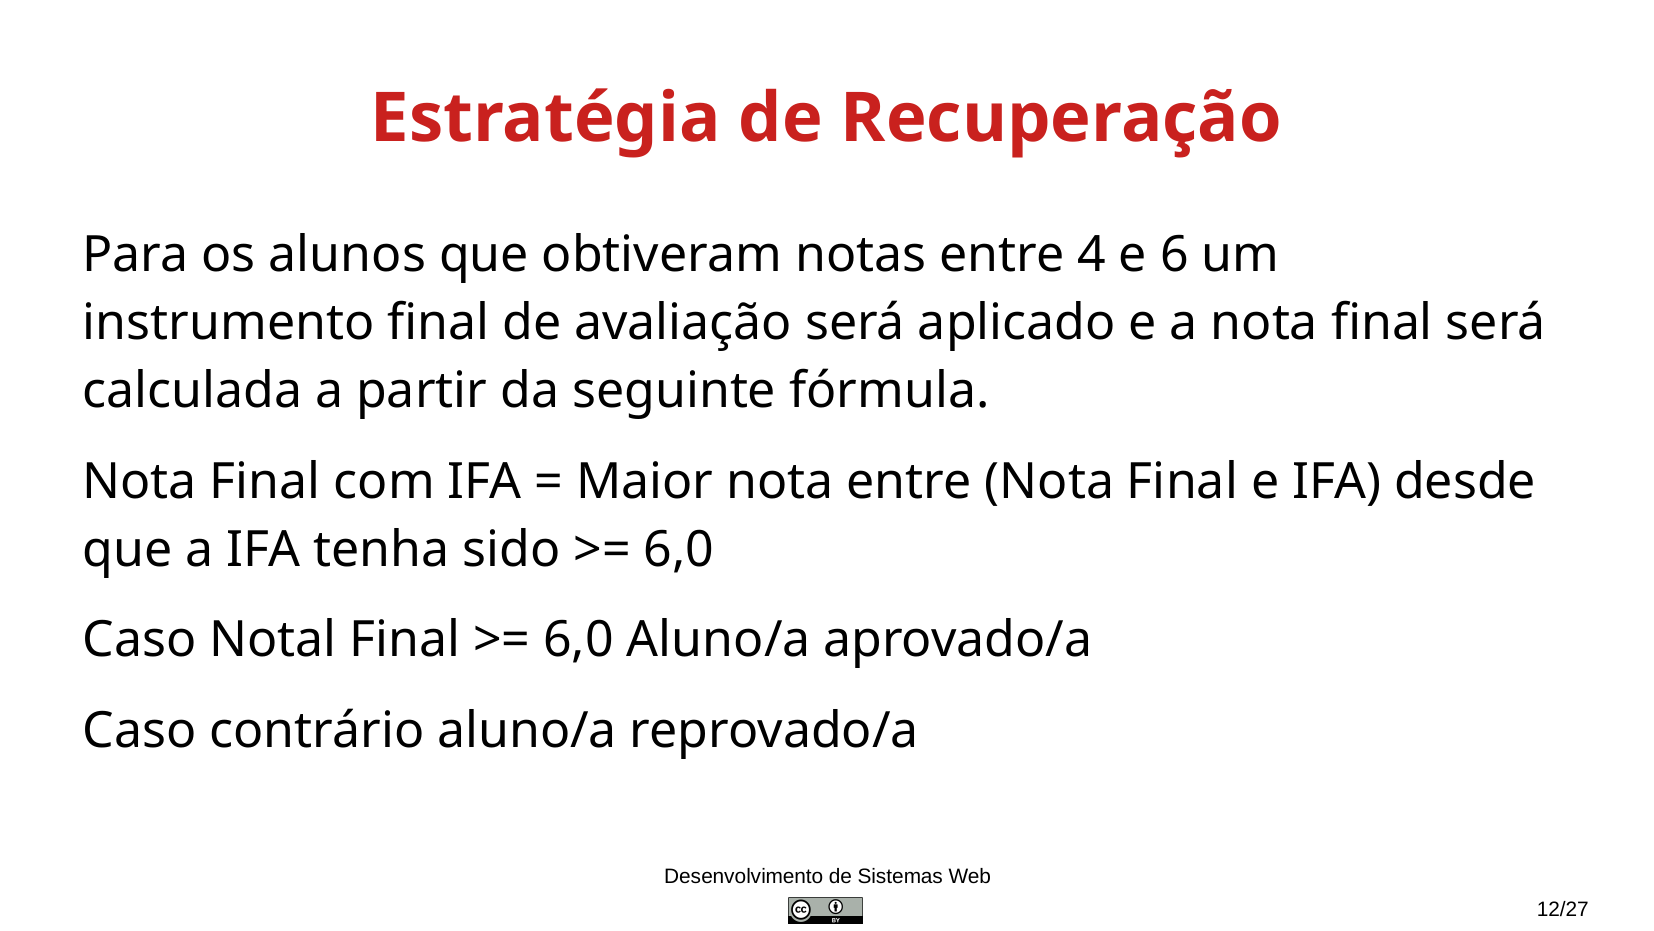

# Estratégia de Recuperação
Para os alunos que obtiveram notas entre 4 e 6 um instrumento final de avaliação será aplicado e a nota final será calculada a partir da seguinte fórmula.
Nota Final com IFA = Maior nota entre (Nota Final e IFA) desde que a IFA tenha sido >= 6,0
Caso Notal Final >= 6,0 Aluno/a aprovado/a
Caso contrário aluno/a reprovado/a
12